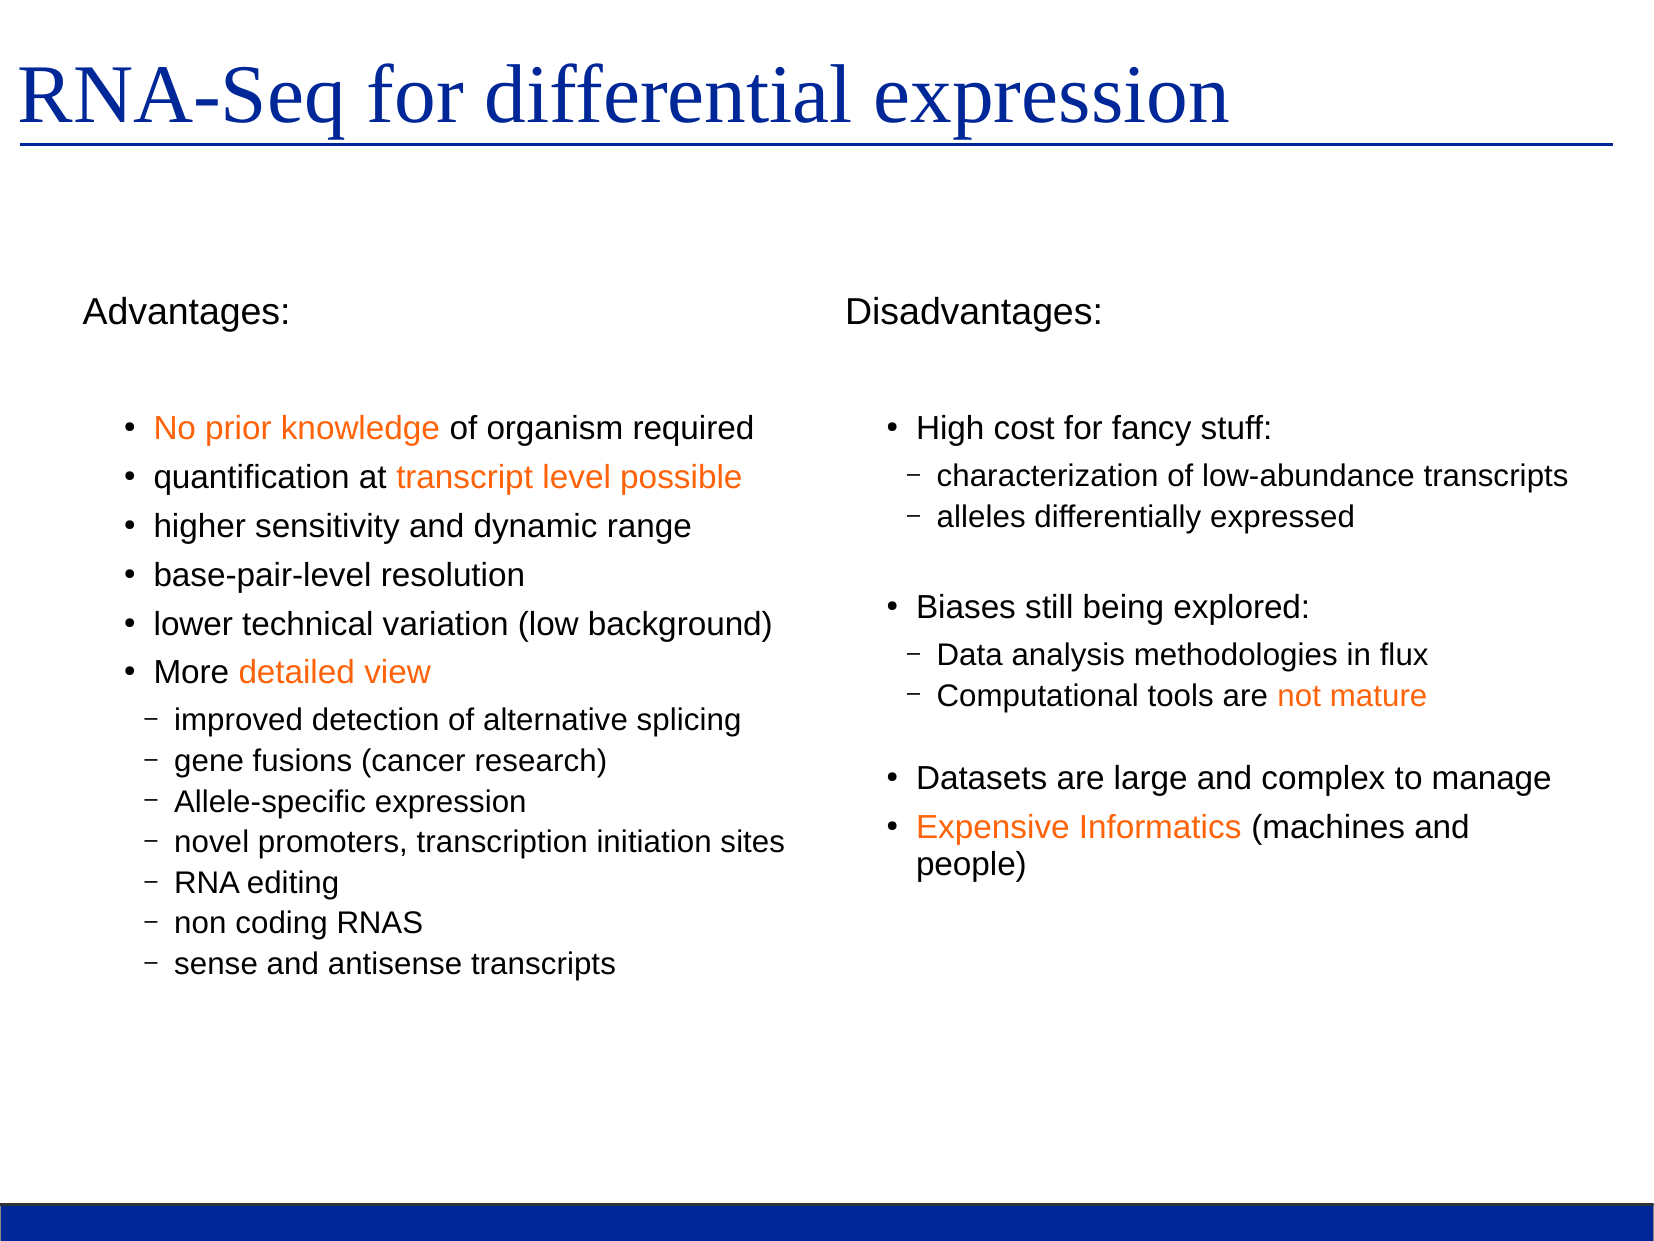

# RNA-Seq for differential expression
Advantages:
No prior knowledge of organism required
quantification at transcript level possible
higher sensitivity and dynamic range
base-pair-level resolution
lower technical variation (low background)
More detailed view
improved detection of alternative splicing
gene fusions (cancer research)
Allele-specific expression
novel promoters, transcription initiation sites
RNA editing
non coding RNAS
sense and antisense transcripts
Disadvantages:
High cost for fancy stuff:
characterization of low-abundance transcripts
alleles differentially expressed
Biases still being explored:
Data analysis methodologies in flux
Computational tools are not mature
Datasets are large and complex to manage
Expensive Informatics (machines and people)